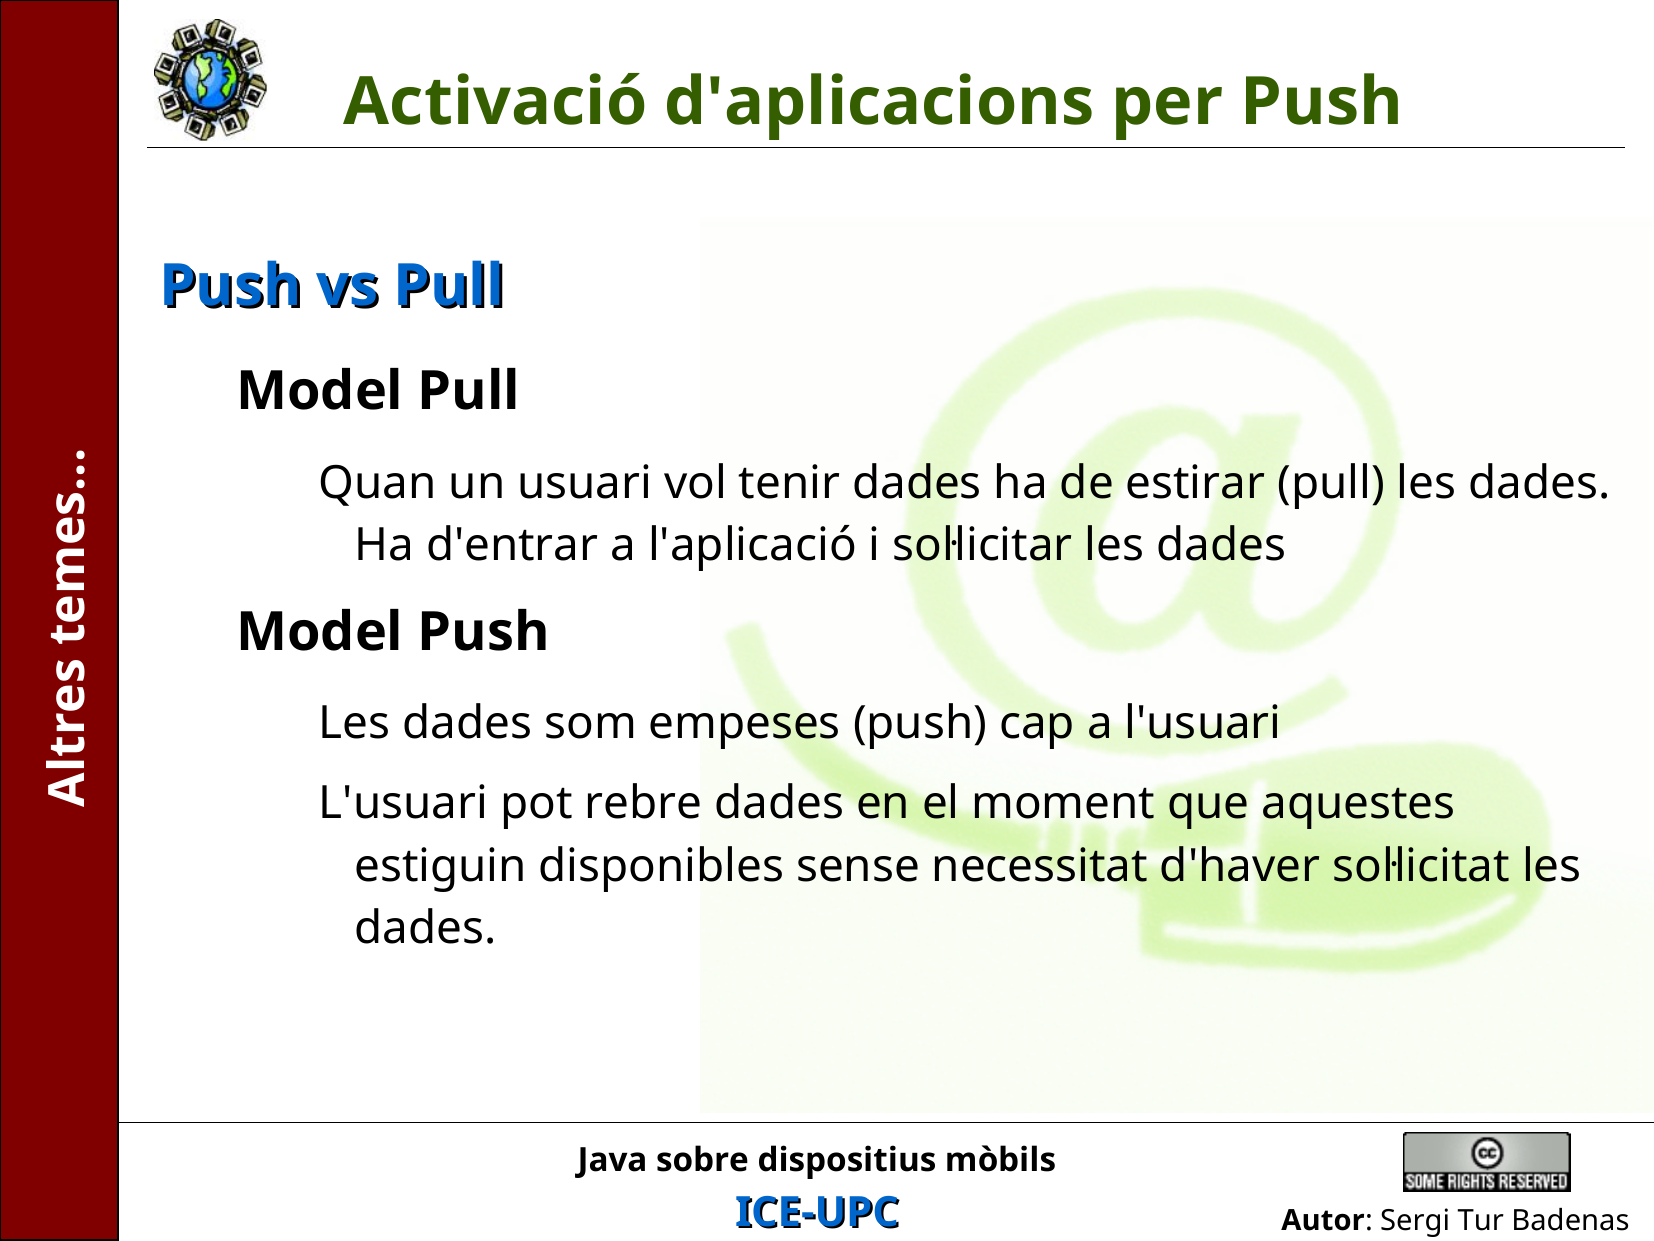

# Activació d'aplicacions per Push
Push vs Pull
Model Pull
Quan un usuari vol tenir dades ha de estirar (pull) les dades. Ha d'entrar a l'aplicació i sol·licitar les dades
Model Push
Les dades som empeses (push) cap a l'usuari
L'usuari pot rebre dades en el moment que aquestes estiguin disponibles sense necessitat d'haver sol·licitat les dades.